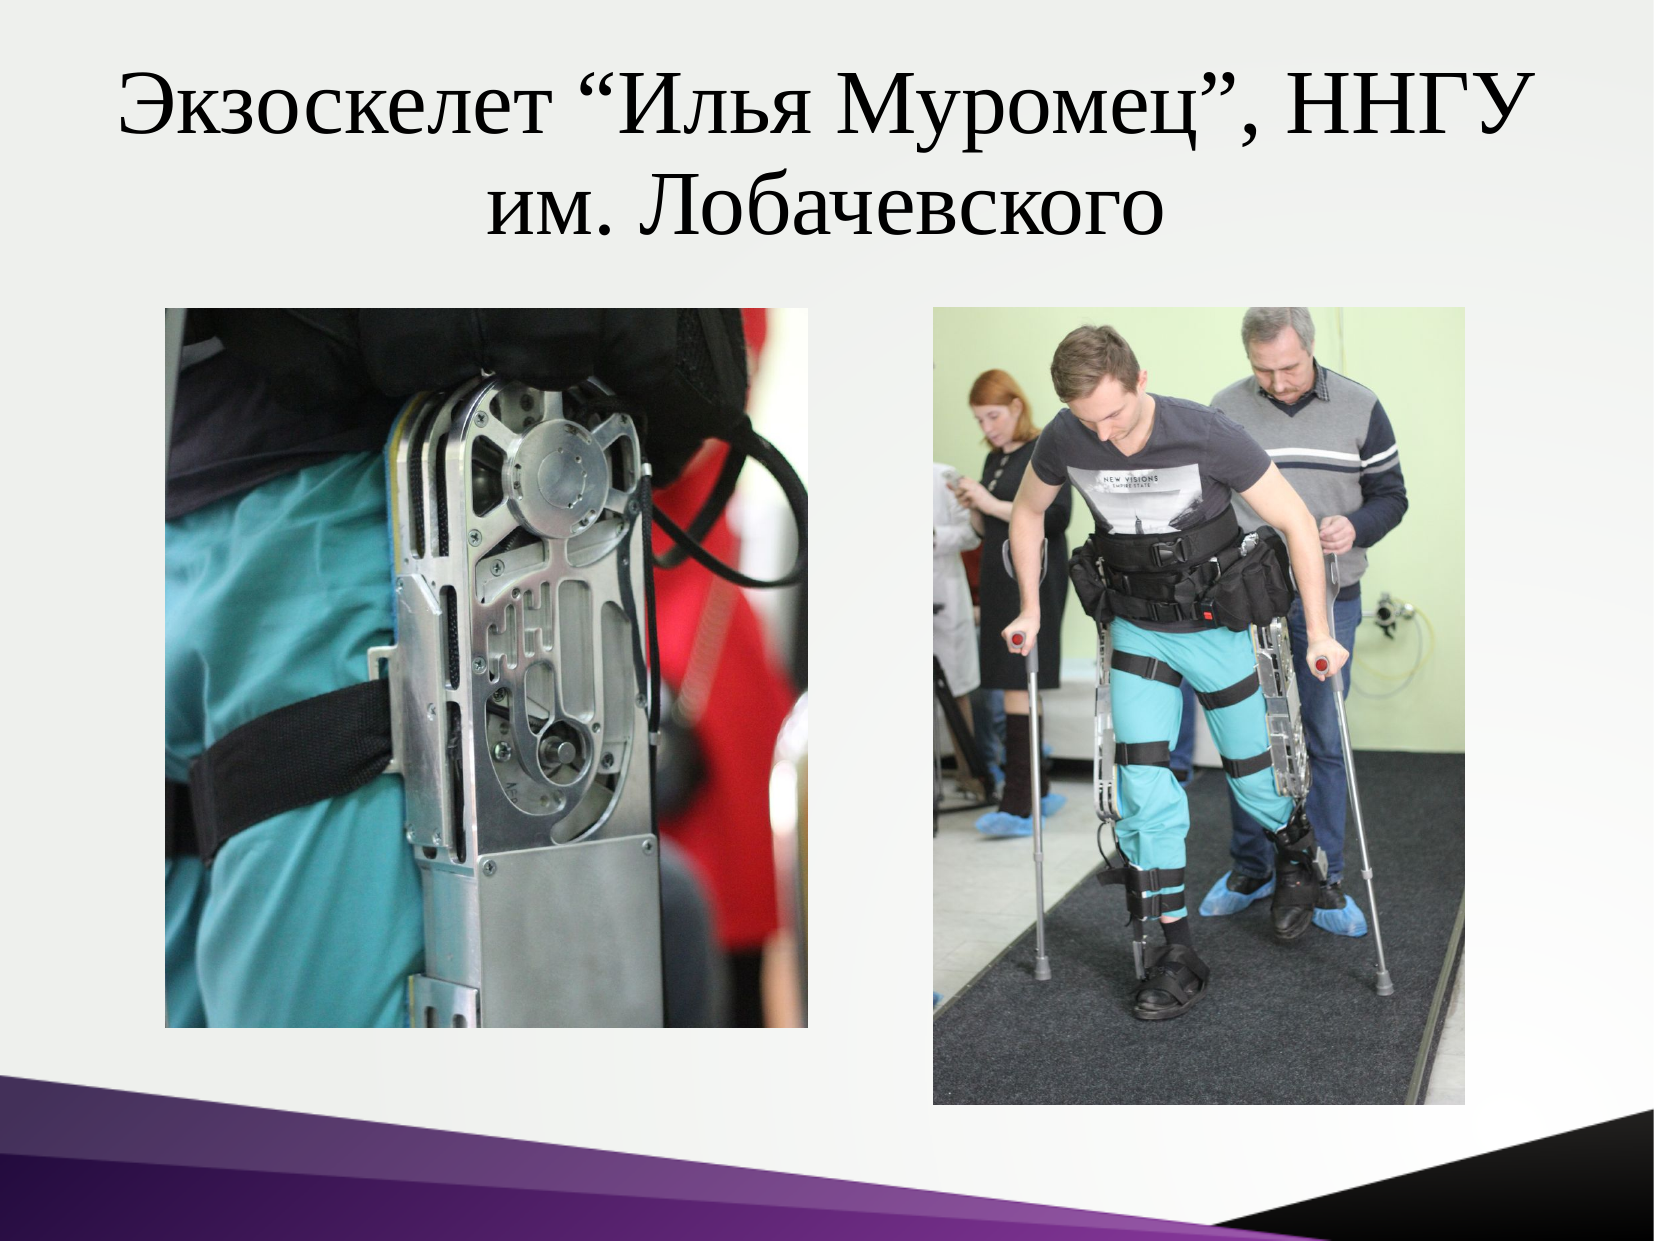

# Экзоскелет “Илья Муромец”, ННГУ им. Лобачевского